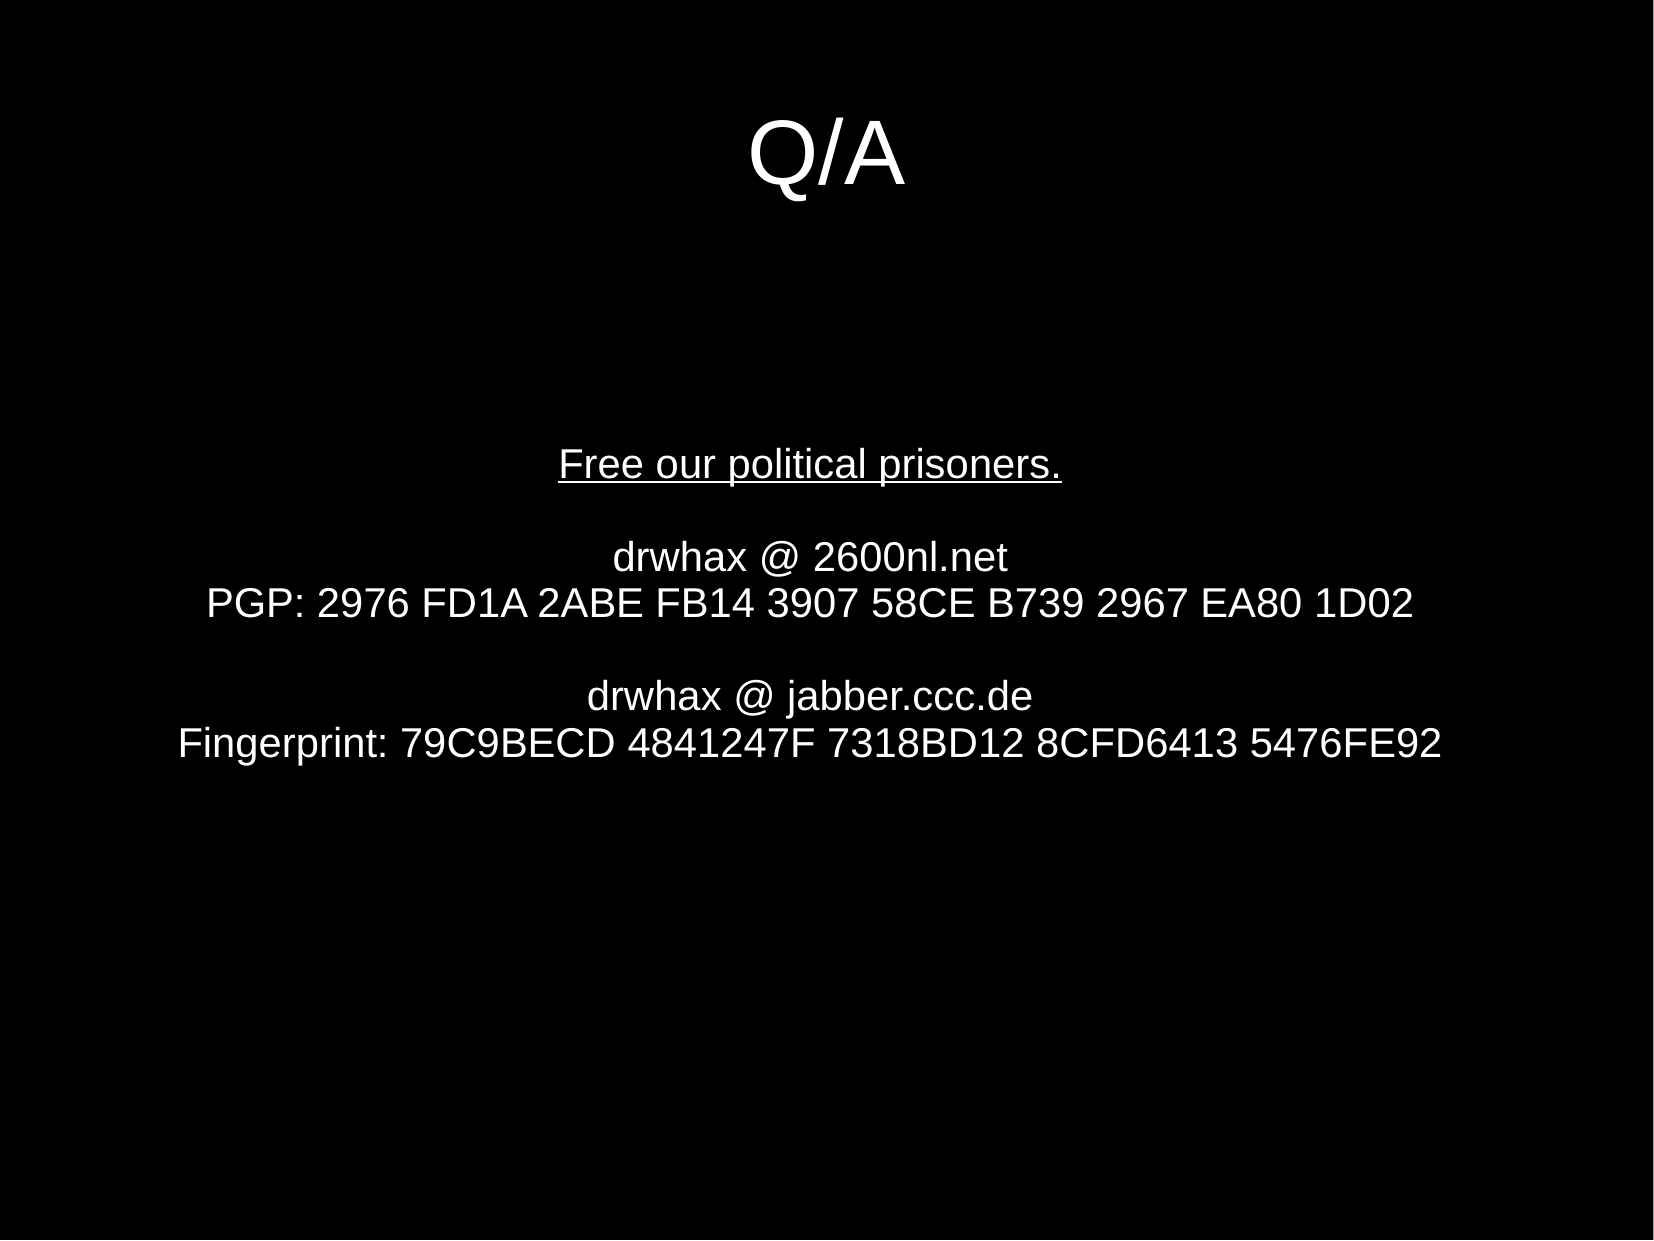

# Q/A
Free our political prisoners.
drwhax @ 2600nl.net
PGP: 2976 FD1A 2ABE FB14 3907 58CE B739 2967 EA80 1D02
drwhax @ jabber.ccc.de
Fingerprint: 79C9BECD 4841247F 7318BD12 8CFD6413 5476FE92